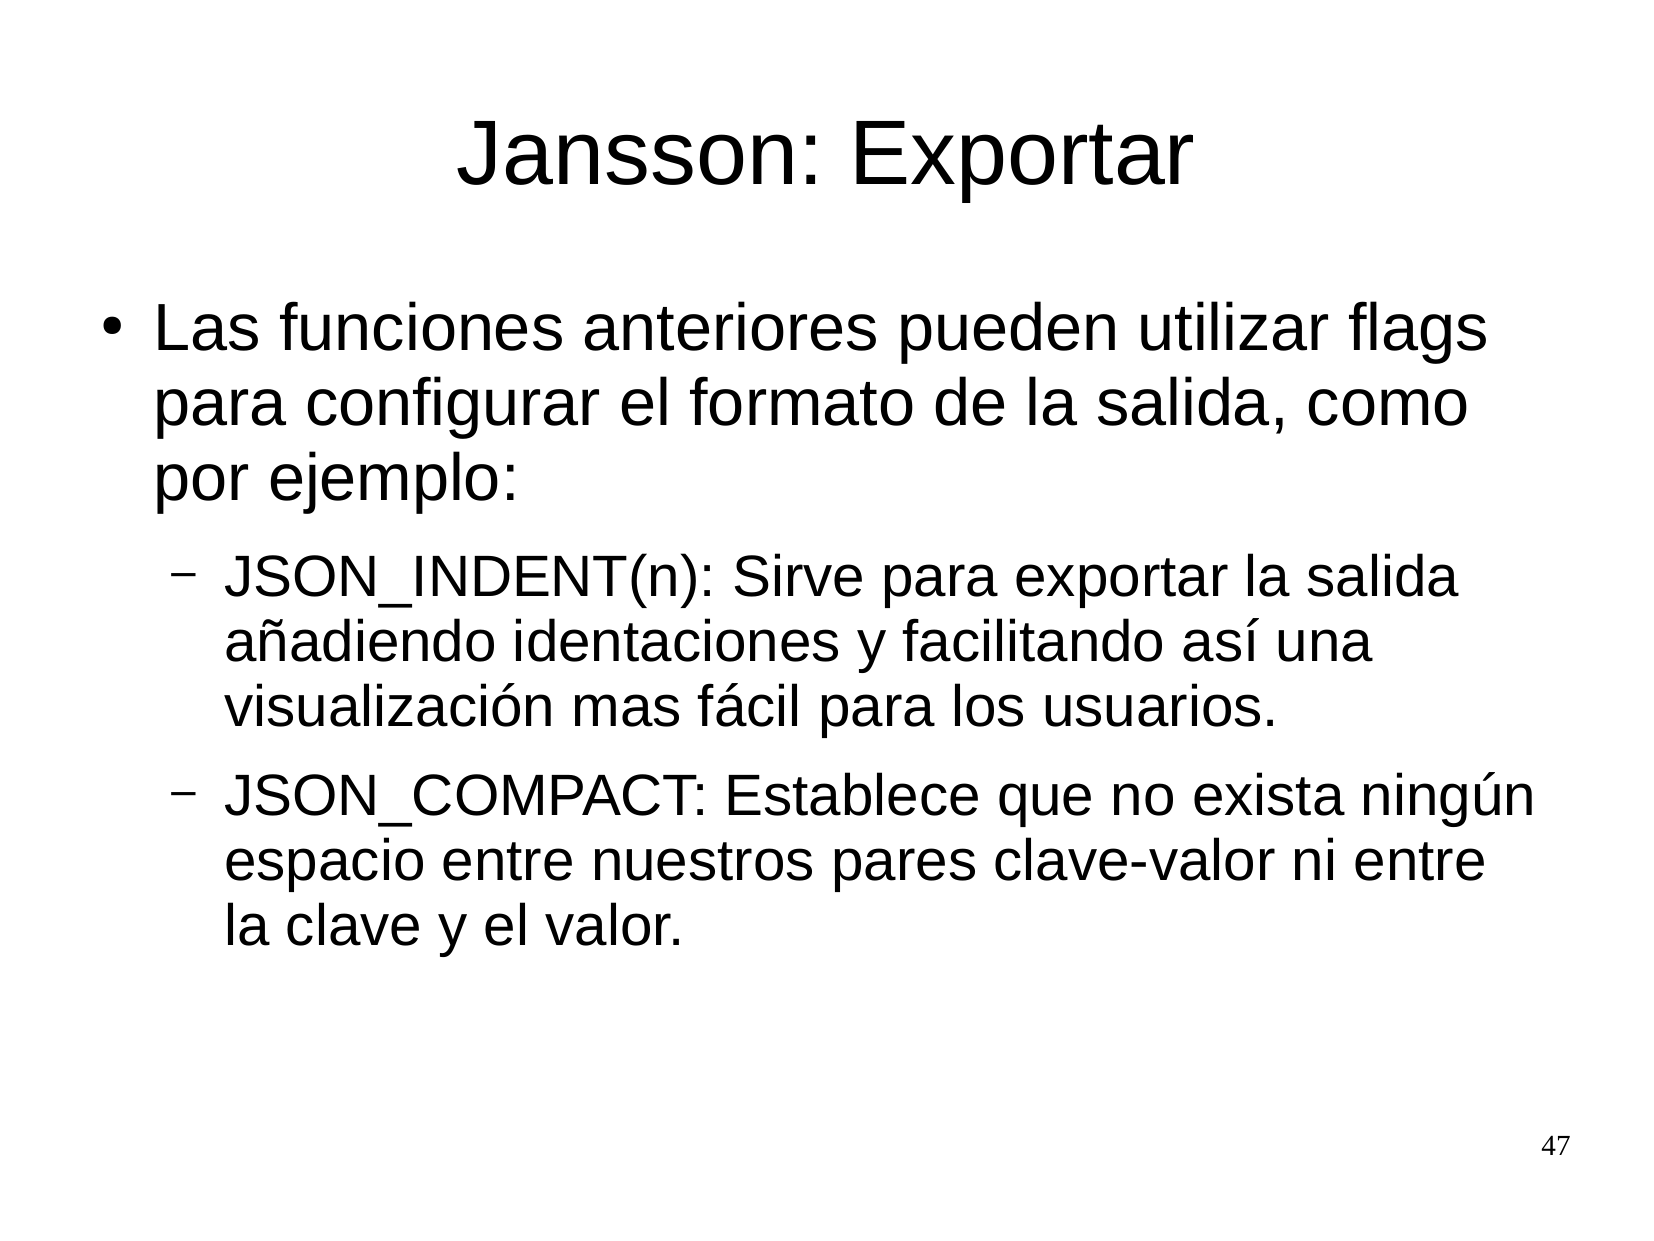

# Jansson: Exportar
Las funciones anteriores pueden utilizar flags para configurar el formato de la salida, como por ejemplo:
JSON_INDENT(n): Sirve para exportar la salida añadiendo identaciones y facilitando así una visualización mas fácil para los usuarios.
JSON_COMPACT: Establece que no exista ningún espacio entre nuestros pares clave-valor ni entre la clave y el valor.
47